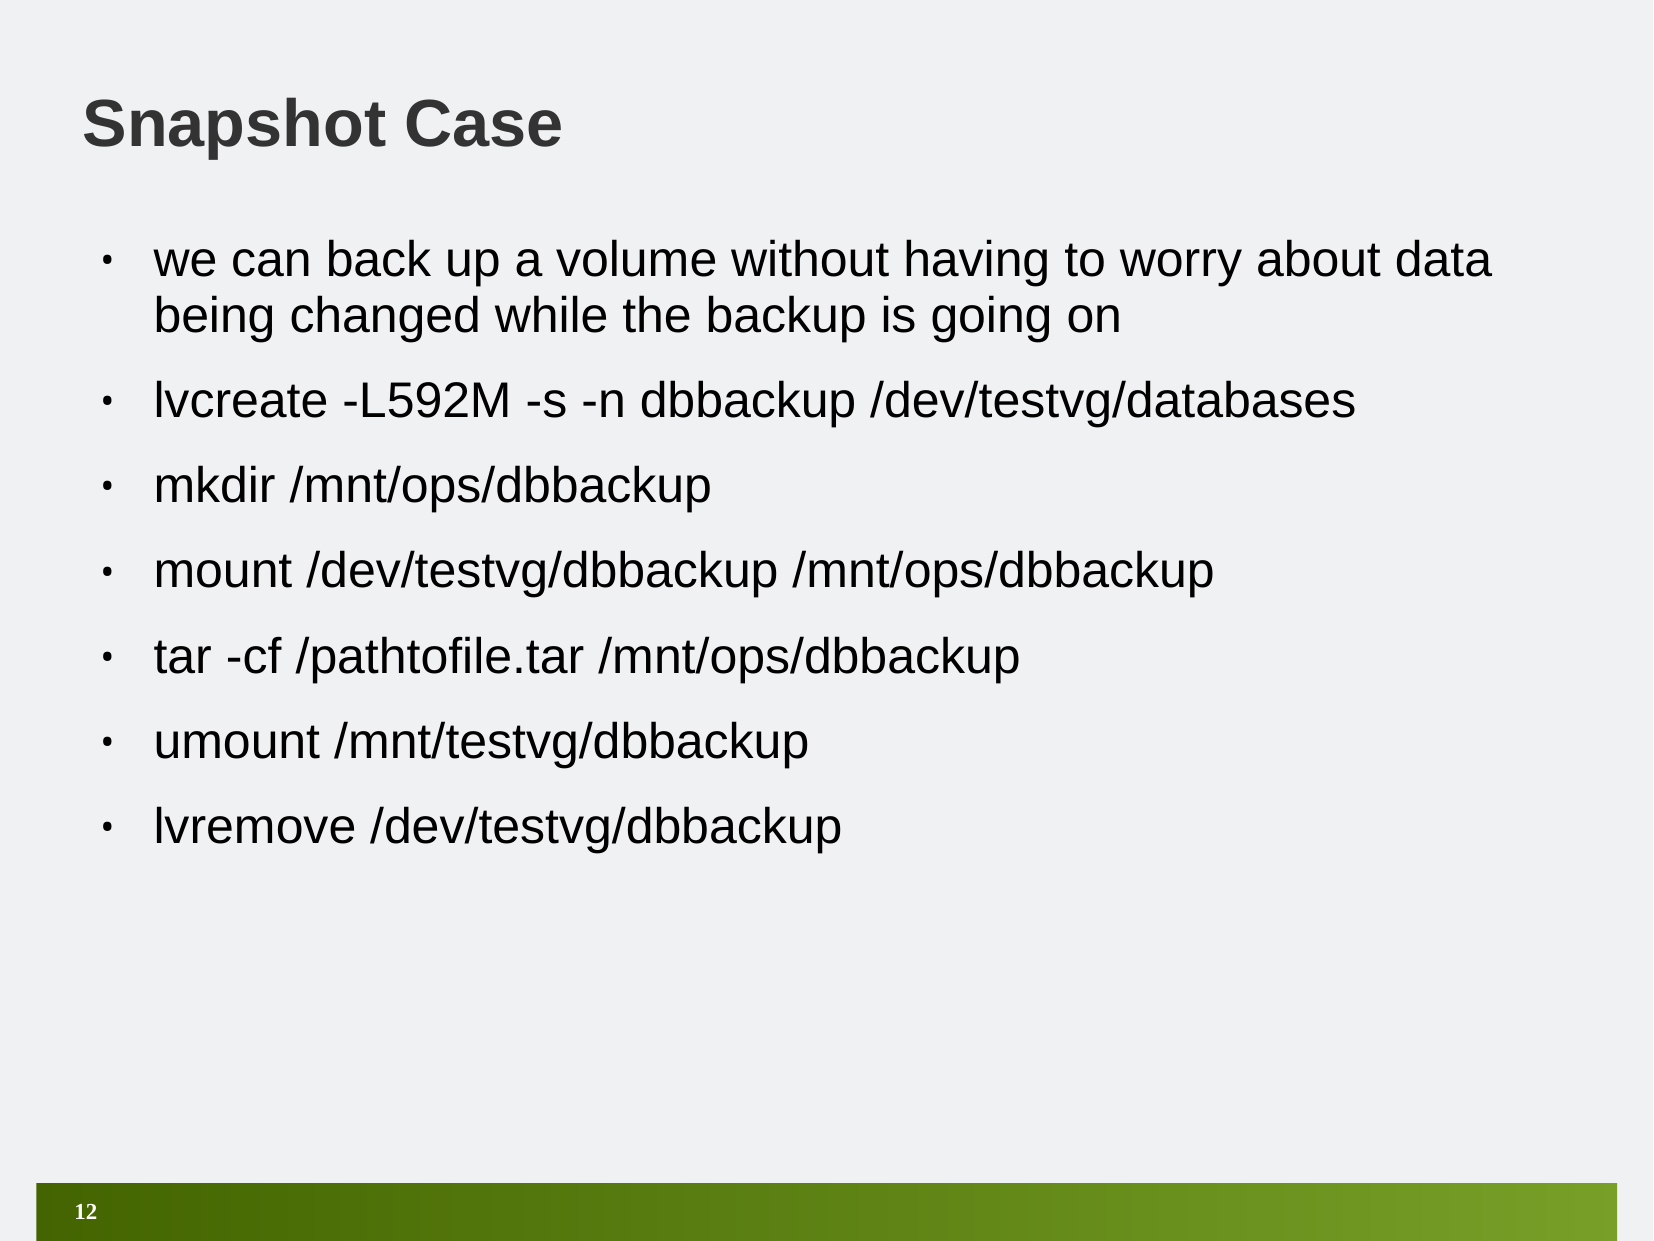

# Snapshot Case
we can back up a volume without having to worry about data being changed while the backup is going on
lvcreate -L592M -s -n dbbackup /dev/testvg/databases
mkdir /mnt/ops/dbbackup
mount /dev/testvg/dbbackup /mnt/ops/dbbackup
tar -cf /pathtofile.tar /mnt/ops/dbbackup
umount /mnt/testvg/dbbackup
lvremove /dev/testvg/dbbackup
12